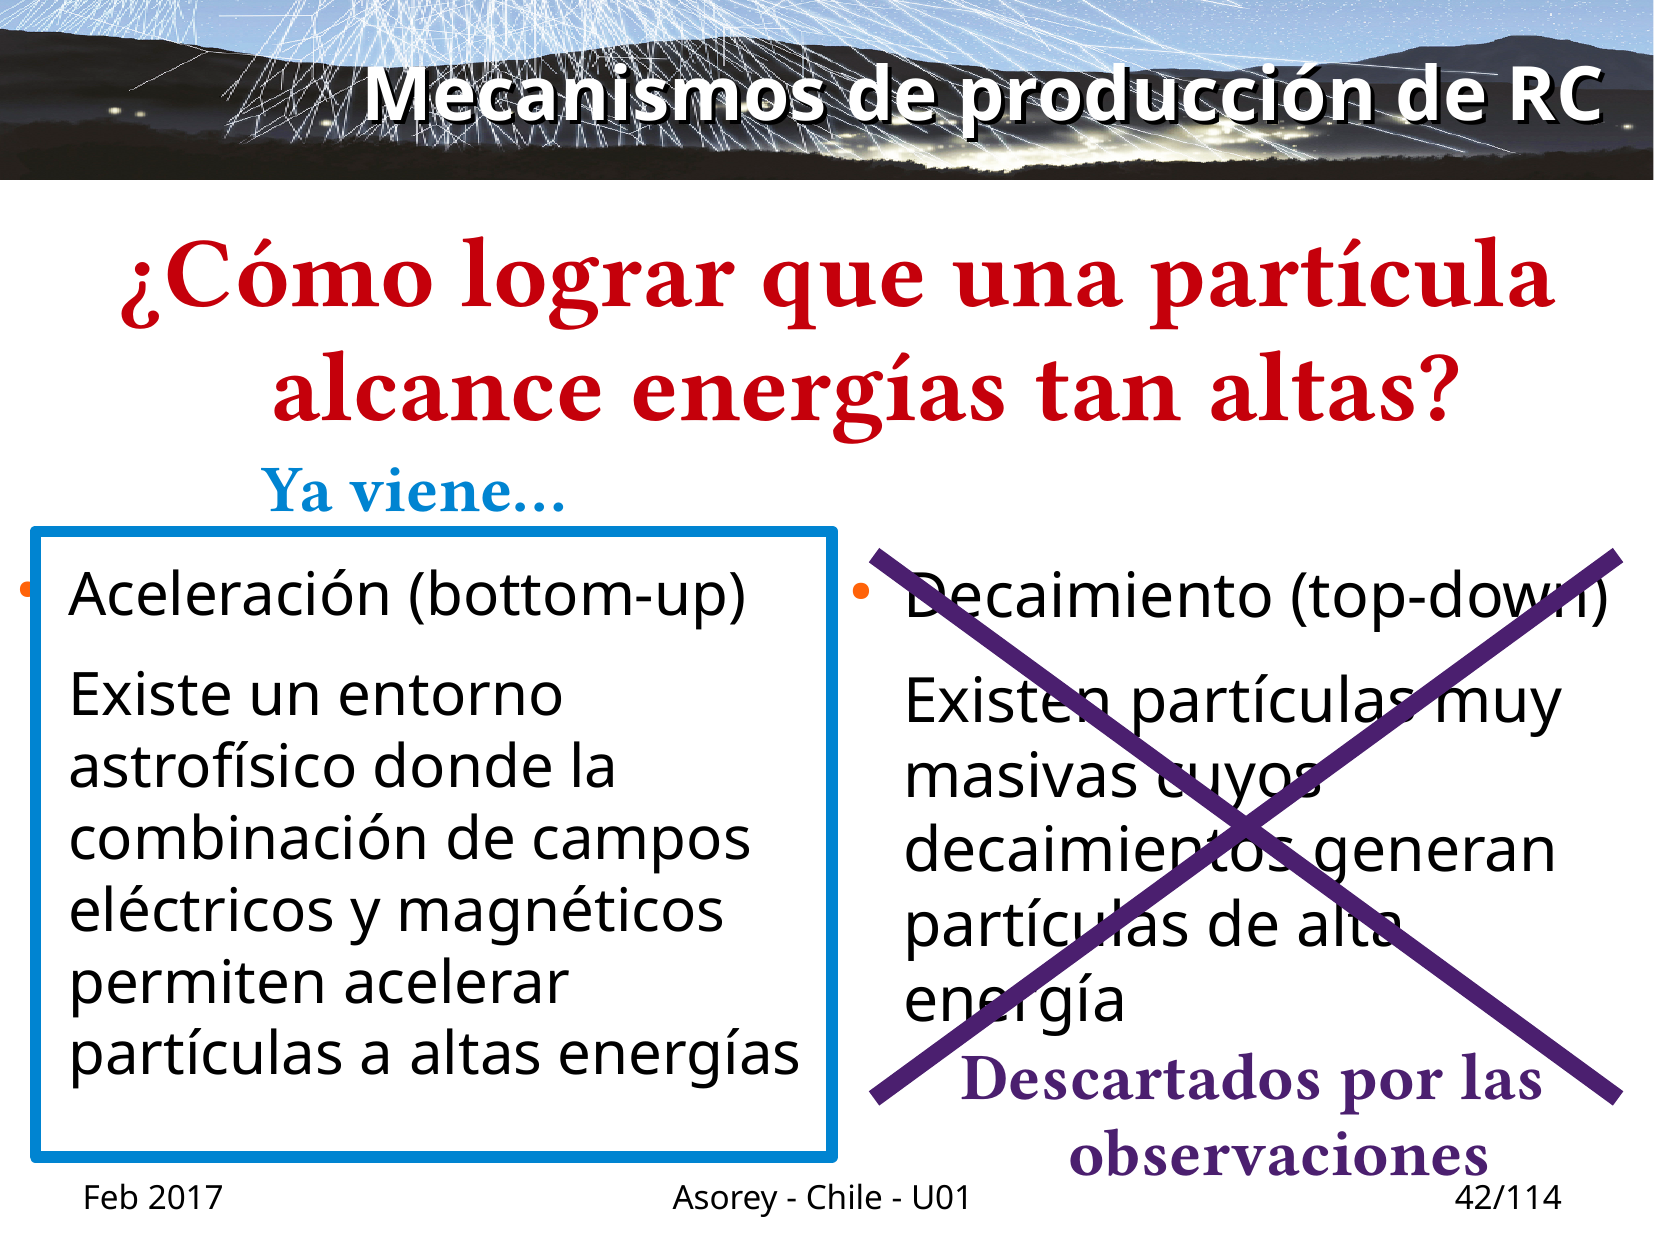

# Mecanismos de producción de RC
¿Cómo lograr que una partícula alcance energías tan altas?
Ya viene...
Descartados por las observaciones
Aceleración (bottom-up)
Existe un entorno astrofísico donde la combinación de campos eléctricos y magnéticos permiten acelerar partículas a altas energías
Decaimiento (top-down)
Existen partículas muy masivas cuyos decaimientos generan partículas de alta energía
Feb 2017
Asorey - Chile - U01
42